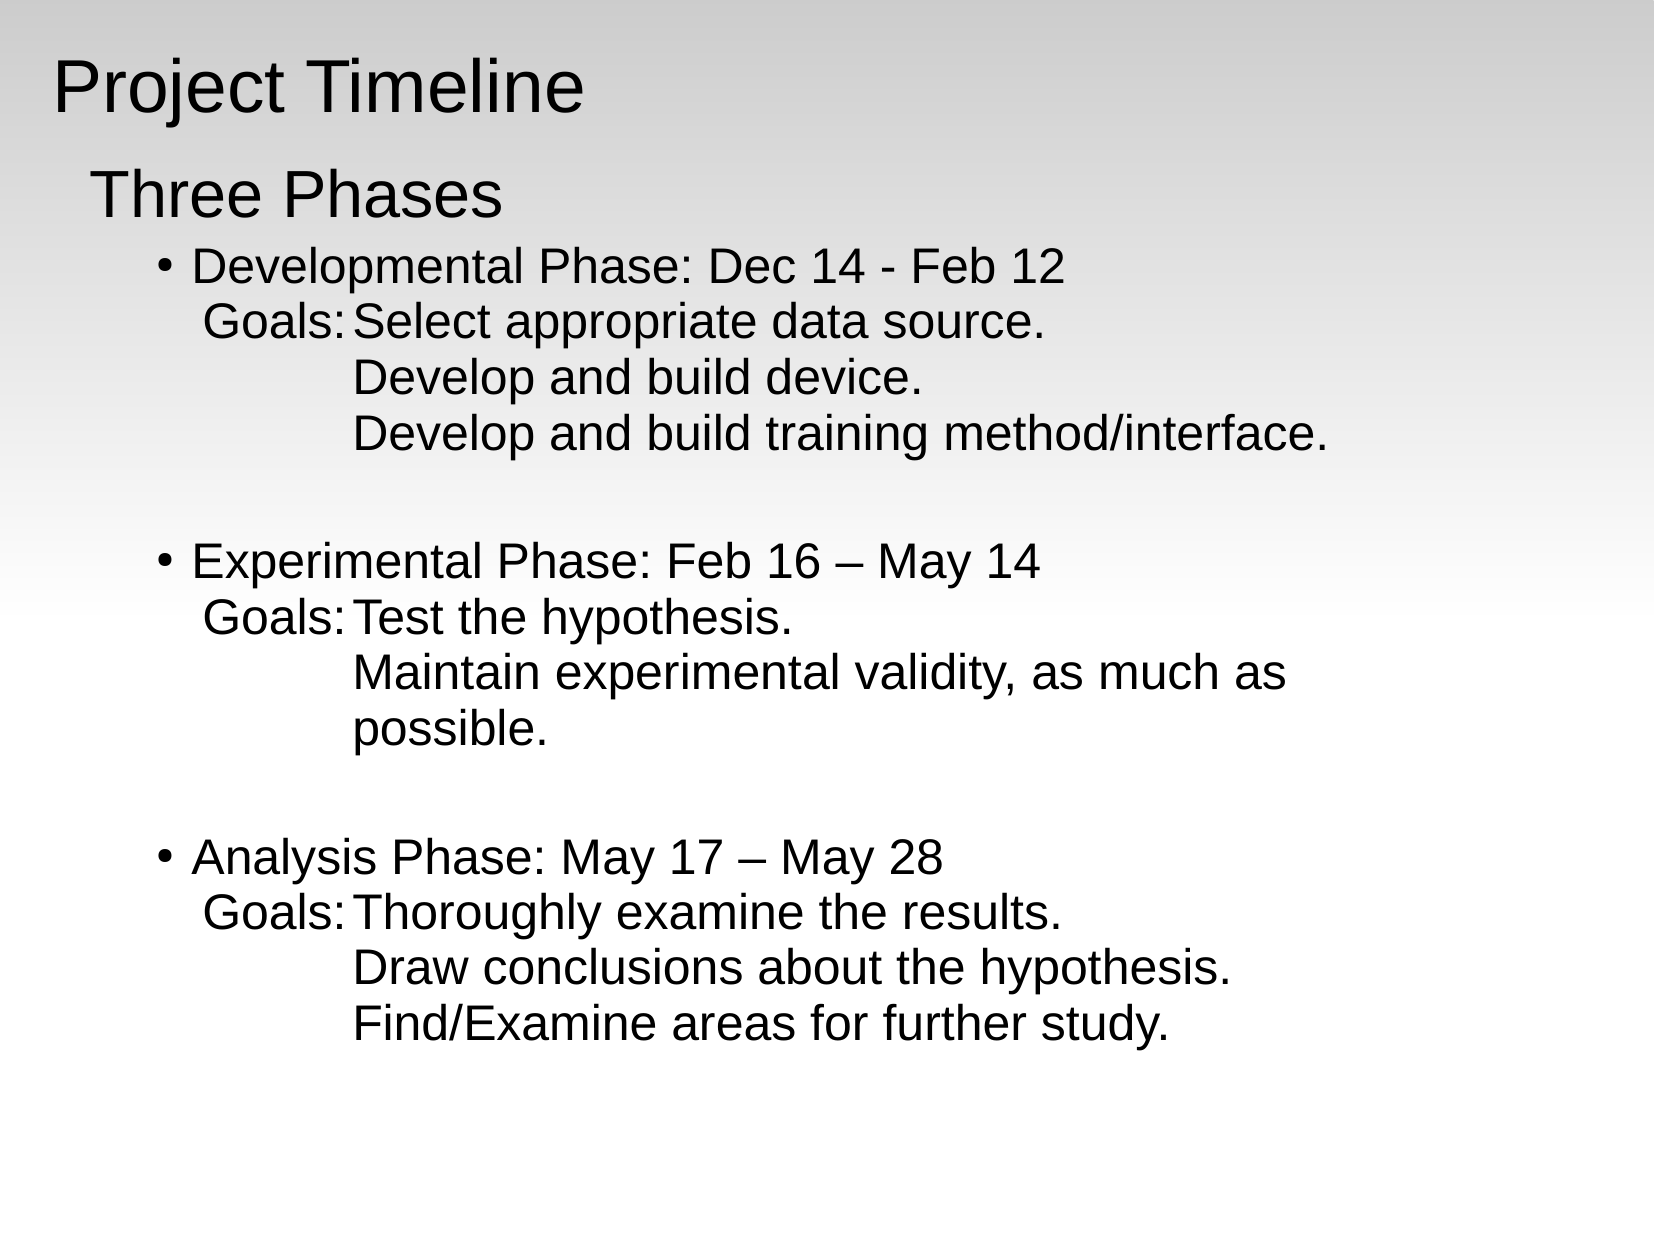

Project Timeline
Three Phases
Developmental Phase: Dec 14 - Feb 12
Goals:	Select appropriate data source.
		Develop and build device.
		Develop and build training method/interface.
Experimental Phase: Feb 16 – May 14
Goals:	Test the hypothesis.
		Maintain experimental validity, as much as 				possible.
Analysis Phase: May 17 – May 28
Goals:	Thoroughly examine the results.
		Draw conclusions about the hypothesis.
		Find/Examine areas for further study.